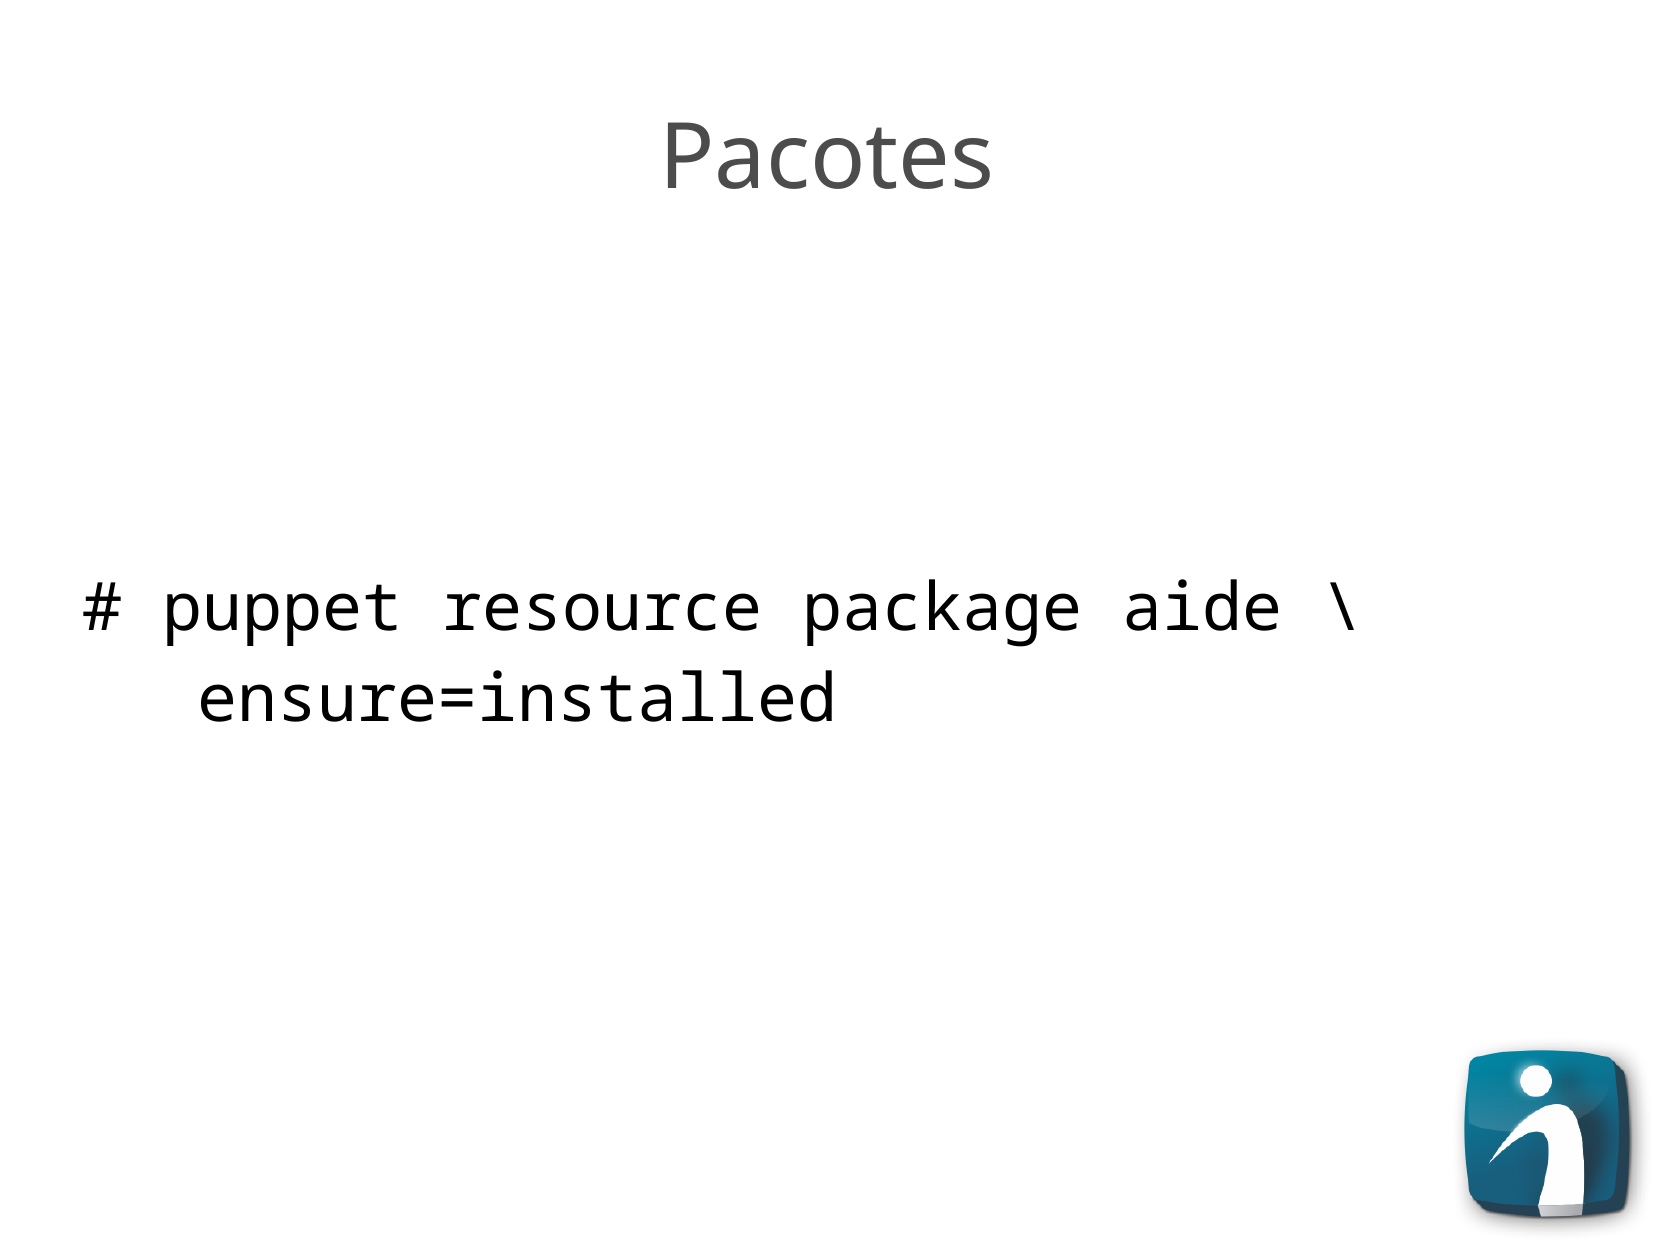

# Pacotes
# puppet resource package aide \
	 ensure=installed